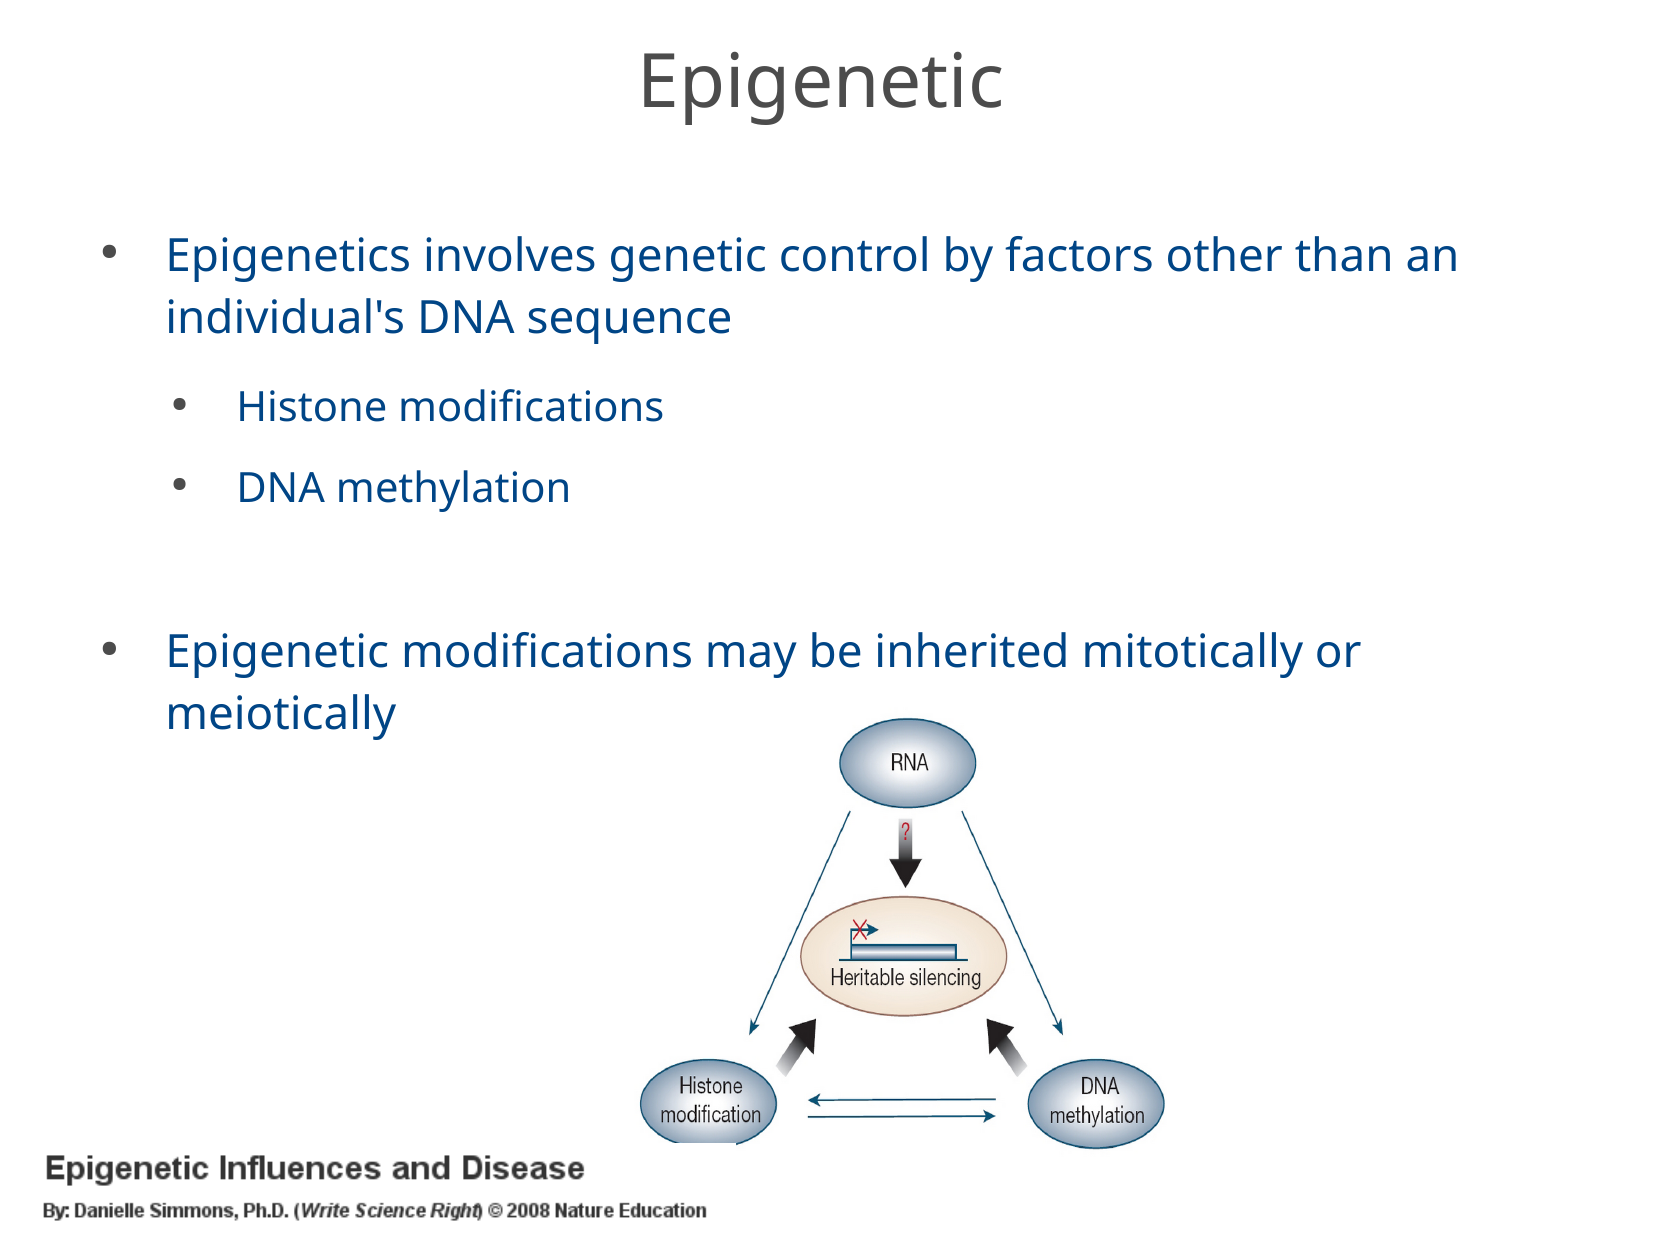

# Epigenetic
Epigenetics involves genetic control by factors other than an individual's DNA sequence
Histone modifications
DNA methylation
Epigenetic modifications may be inherited mitotically or meiotically